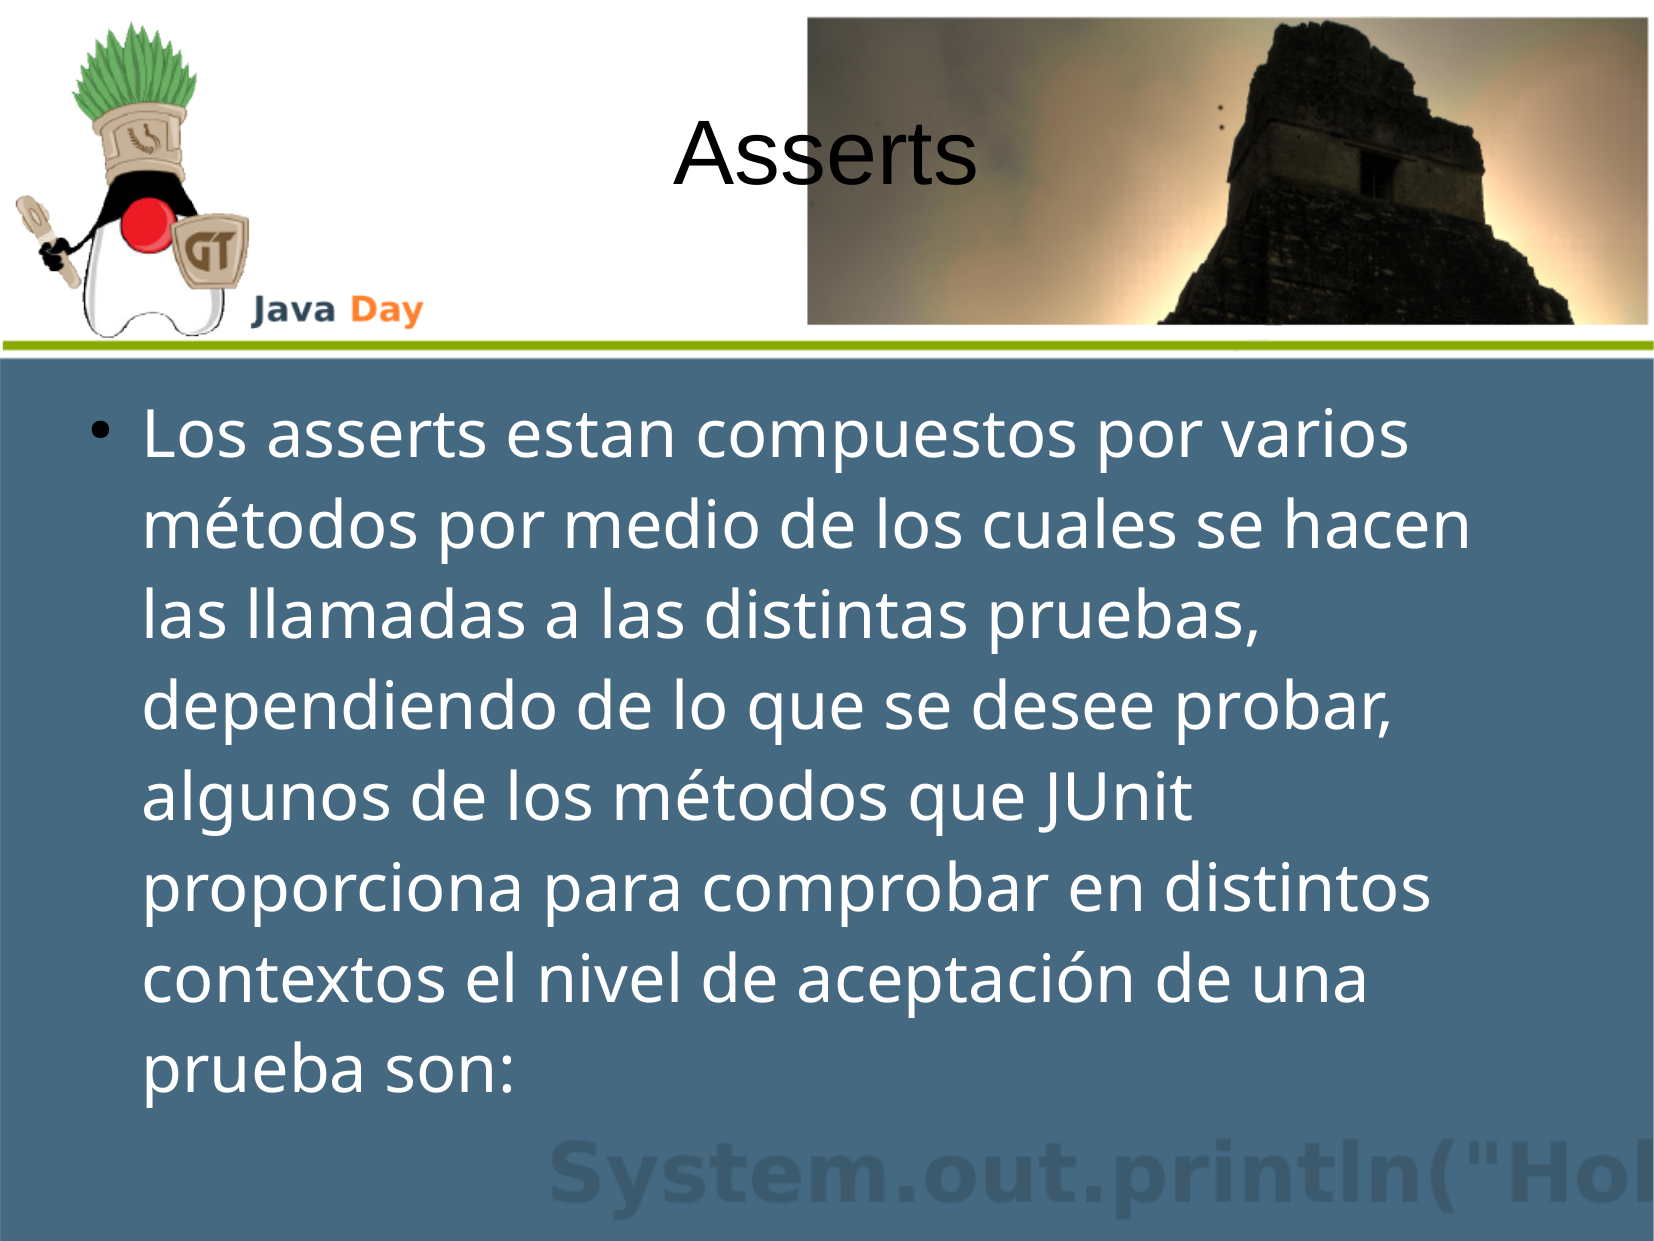

# Asserts
Los asserts estan compuestos por varios métodos por medio de los cuales se hacen las llamadas a las distintas pruebas, dependiendo de lo que se desee probar, algunos de los métodos que JUnit proporciona para comprobar en distintos contextos el nivel de aceptación de una prueba son: